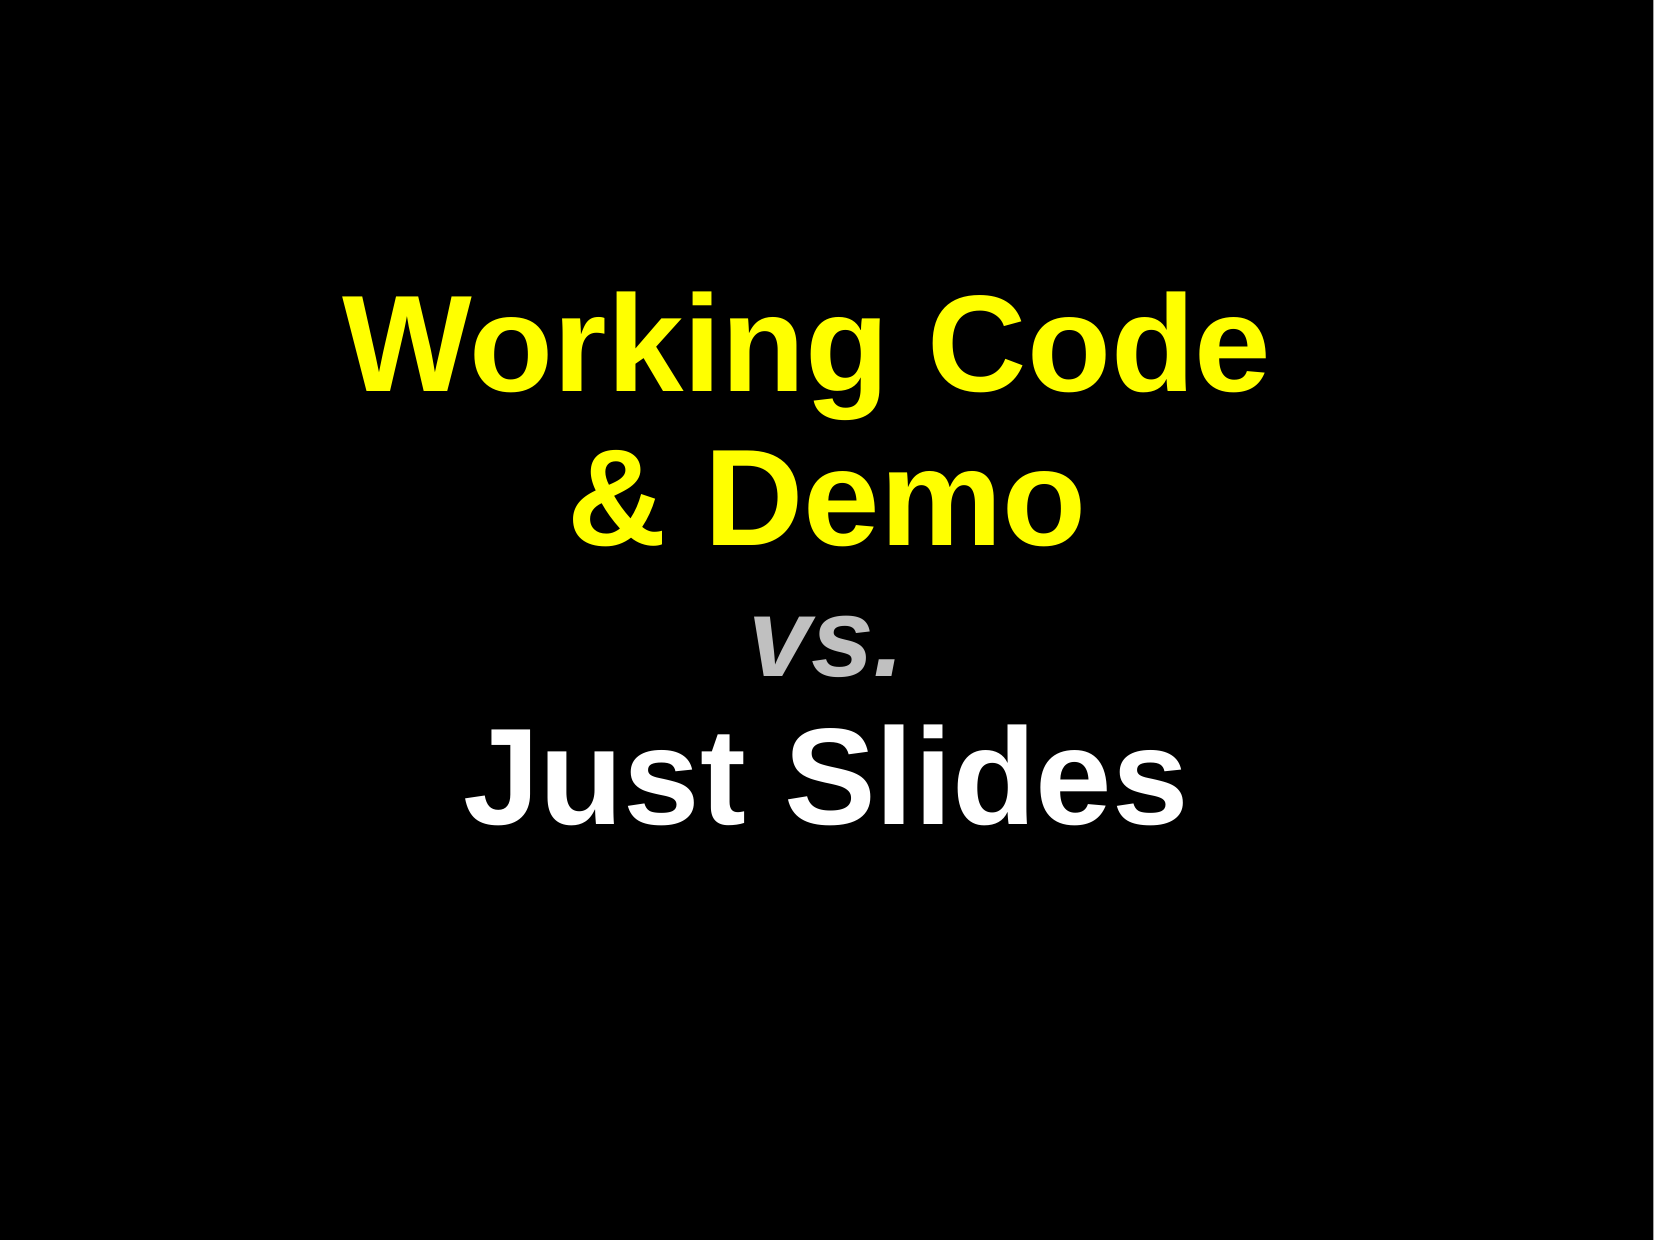

# Working Code & Demo vs. Just Slides